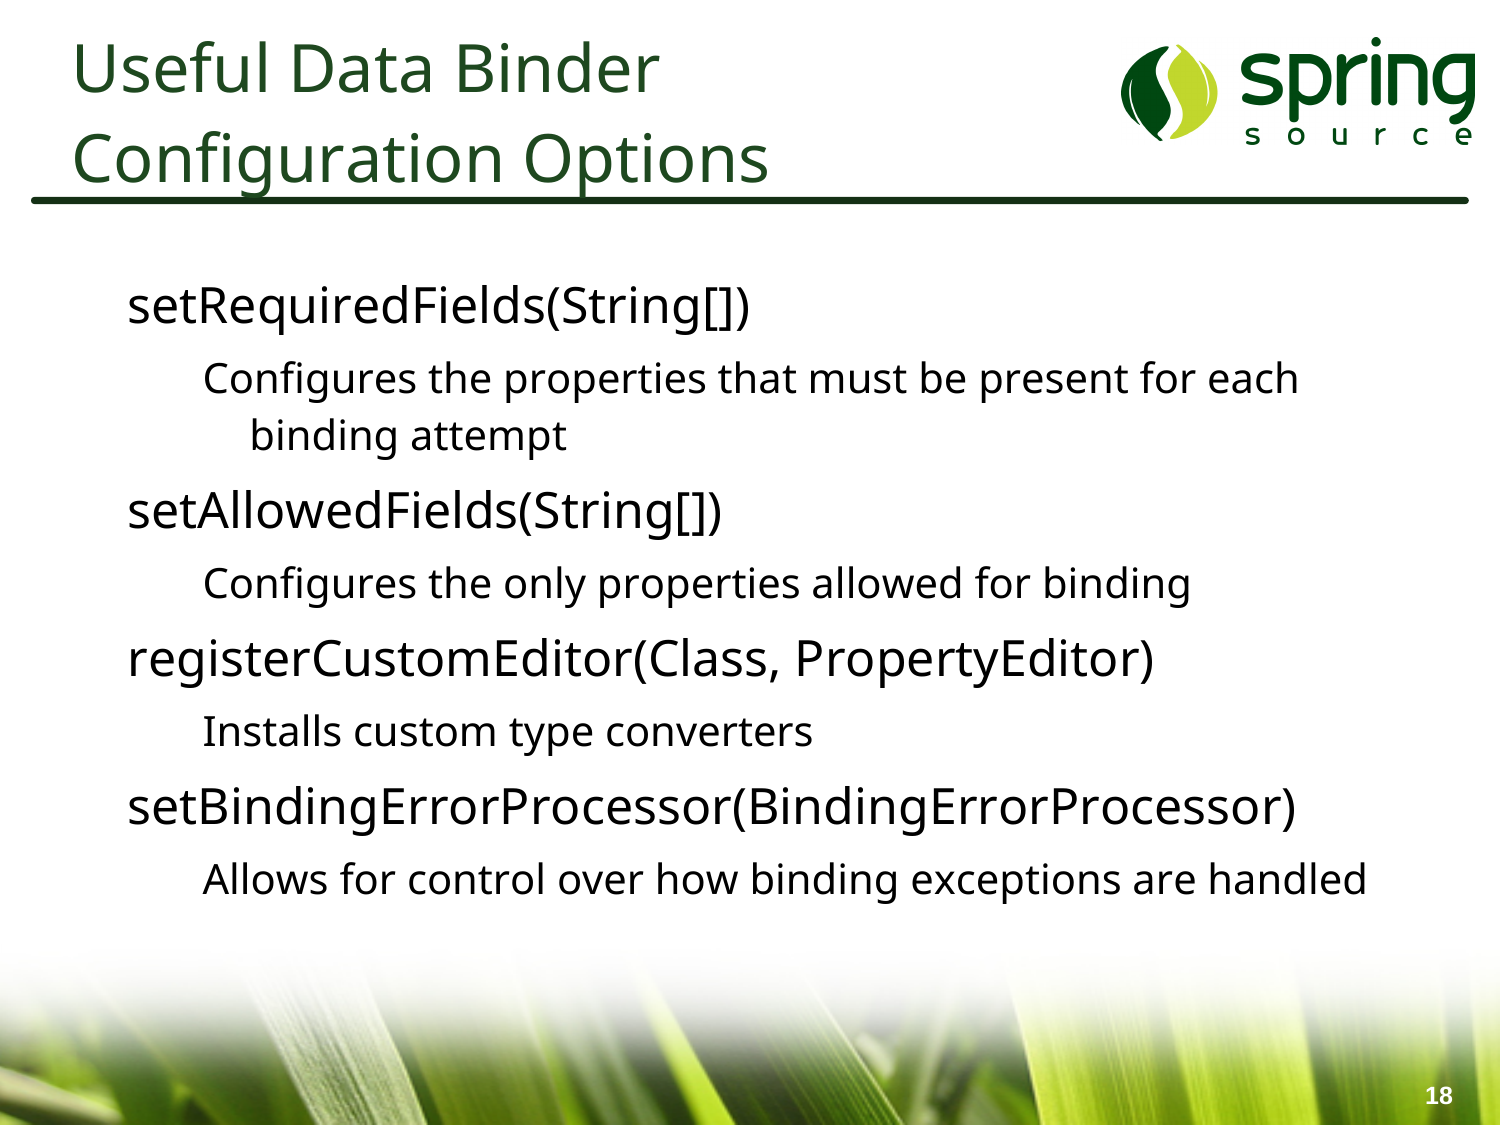

# Useful Data Binder Configuration Options
setRequiredFields(String[])
Configures the properties that must be present for each binding attempt
setAllowedFields(String[])
Configures the only properties allowed for binding
registerCustomEditor(Class, PropertyEditor)
Installs custom type converters
setBindingErrorProcessor(BindingErrorProcessor)
Allows for control over how binding exceptions are handled